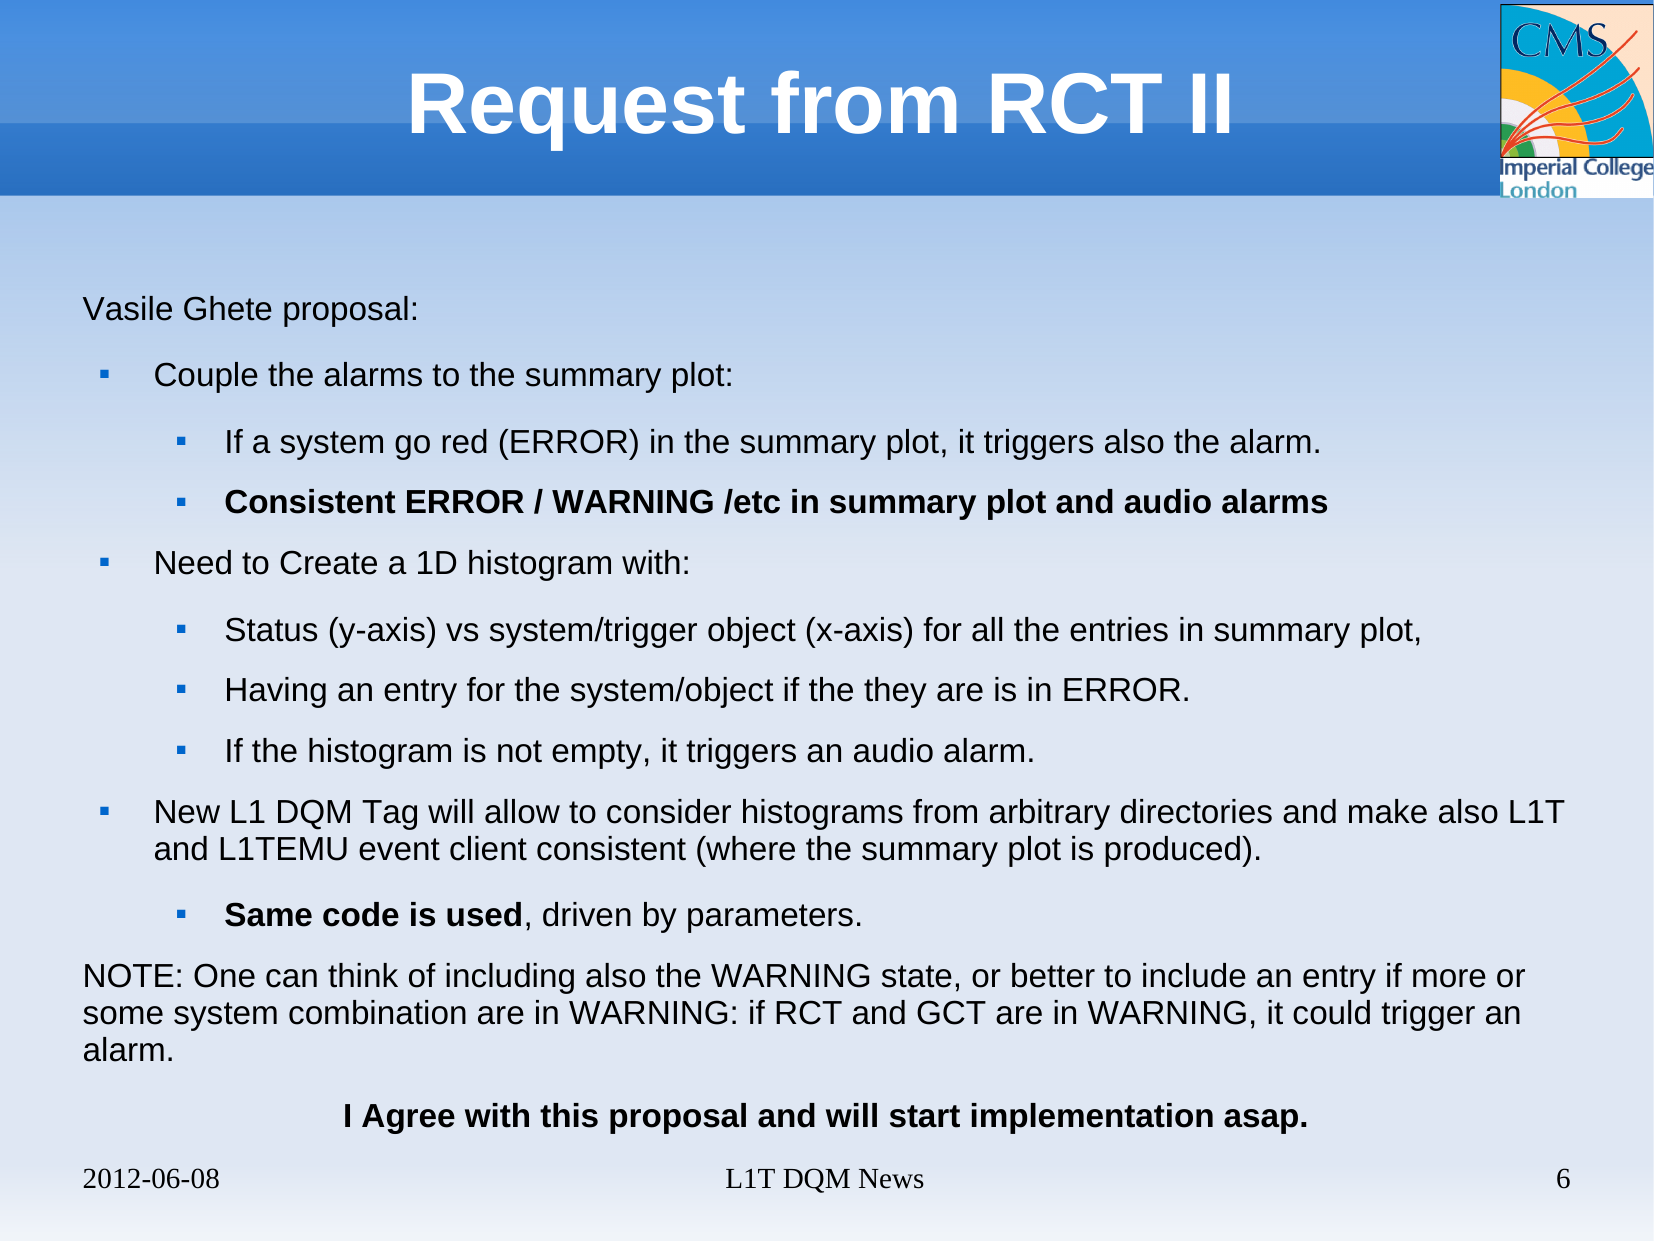

# Request from RCT II
Vasile Ghete proposal:
Couple the alarms to the summary plot:
If a system go red (ERROR) in the summary plot, it triggers also the alarm.
Consistent ERROR / WARNING /etc in summary plot and audio alarms
Need to Create a 1D histogram with:
Status (y-axis) vs system/trigger object (x-axis) for all the entries in summary plot,
Having an entry for the system/object if the they are is in ERROR.
If the histogram is not empty, it triggers an audio alarm.
New L1 DQM Tag will allow to consider histograms from arbitrary directories and make also L1T and L1TEMU event client consistent (where the summary plot is produced).
Same code is used, driven by parameters.
NOTE: One can think of including also the WARNING state, or better to include an entry if more or some system combination are in WARNING: if RCT and GCT are in WARNING, it could trigger an alarm.
I Agree with this proposal and will start implementation asap.
2012-06-08
L1T DQM News
6